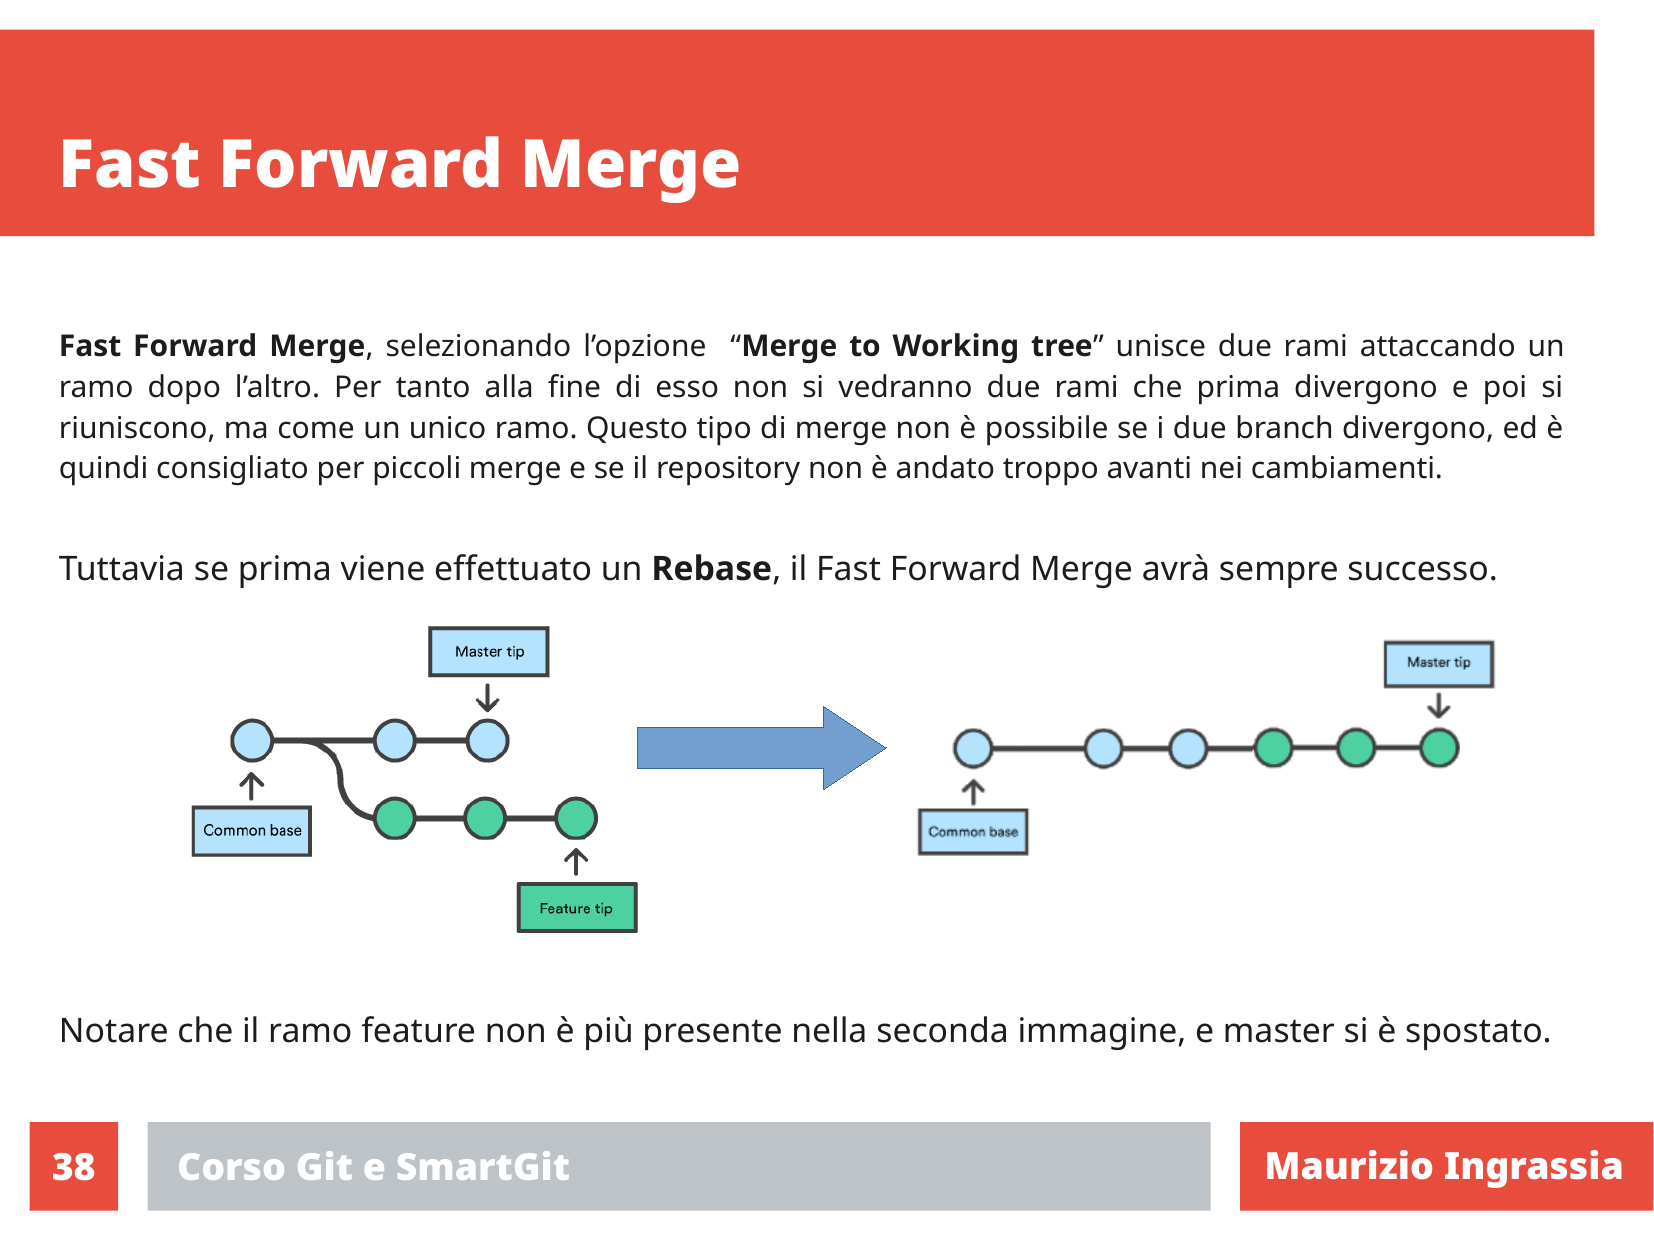

# Fast Forward Merge
Fast Forward Merge, selezionando l’opzione “Merge to Working tree” unisce due rami attaccando un ramo dopo l’altro. Per tanto alla fine di esso non si vedranno due rami che prima divergono e poi si riuniscono, ma come un unico ramo. Questo tipo di merge non è possibile se i due branch divergono, ed è quindi consigliato per piccoli merge e se il repository non è andato troppo avanti nei cambiamenti.
Tuttavia se prima viene effettuato un Rebase, il Fast Forward Merge avrà sempre successo.
Notare che il ramo feature non è più presente nella seconda immagine, e master si è spostato.
38
Corso Git e SmartGit
Maurizio Ingrassia